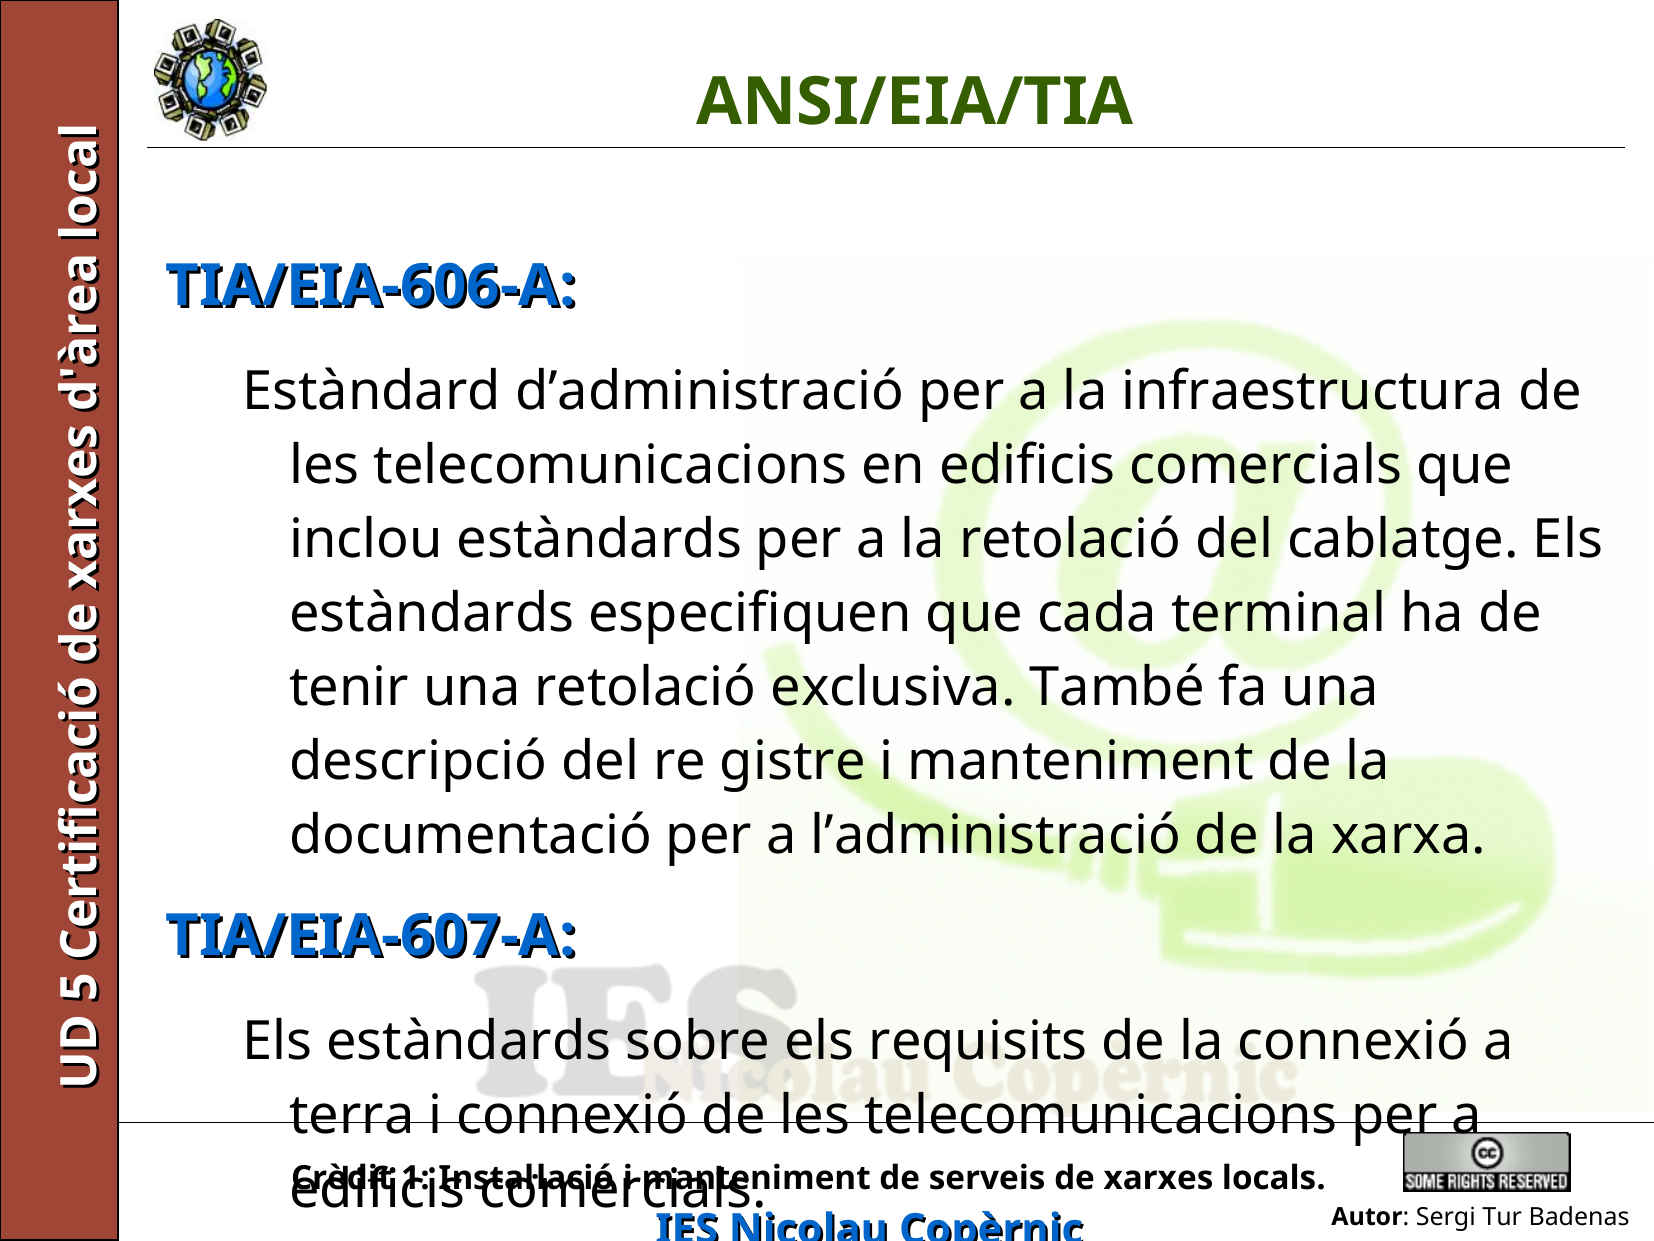

# ANSI/EIA/TIA
TIA/EIA-606-A:
Estàndard d’administració per a la infraestructura de les telecomunicacions en edificis comercials que inclou estàndards per a la retolació del cablatge. Els estàndards especifiquen que cada terminal ha de tenir una retolació exclusiva. També fa una descripció del re gistre i manteniment de la documentació per a l’administració de la xarxa.
TIA/EIA-607-A:
Els estàndards sobre els requisits de la connexió a terra i connexió de les telecomunicacions per a edificis comercials.